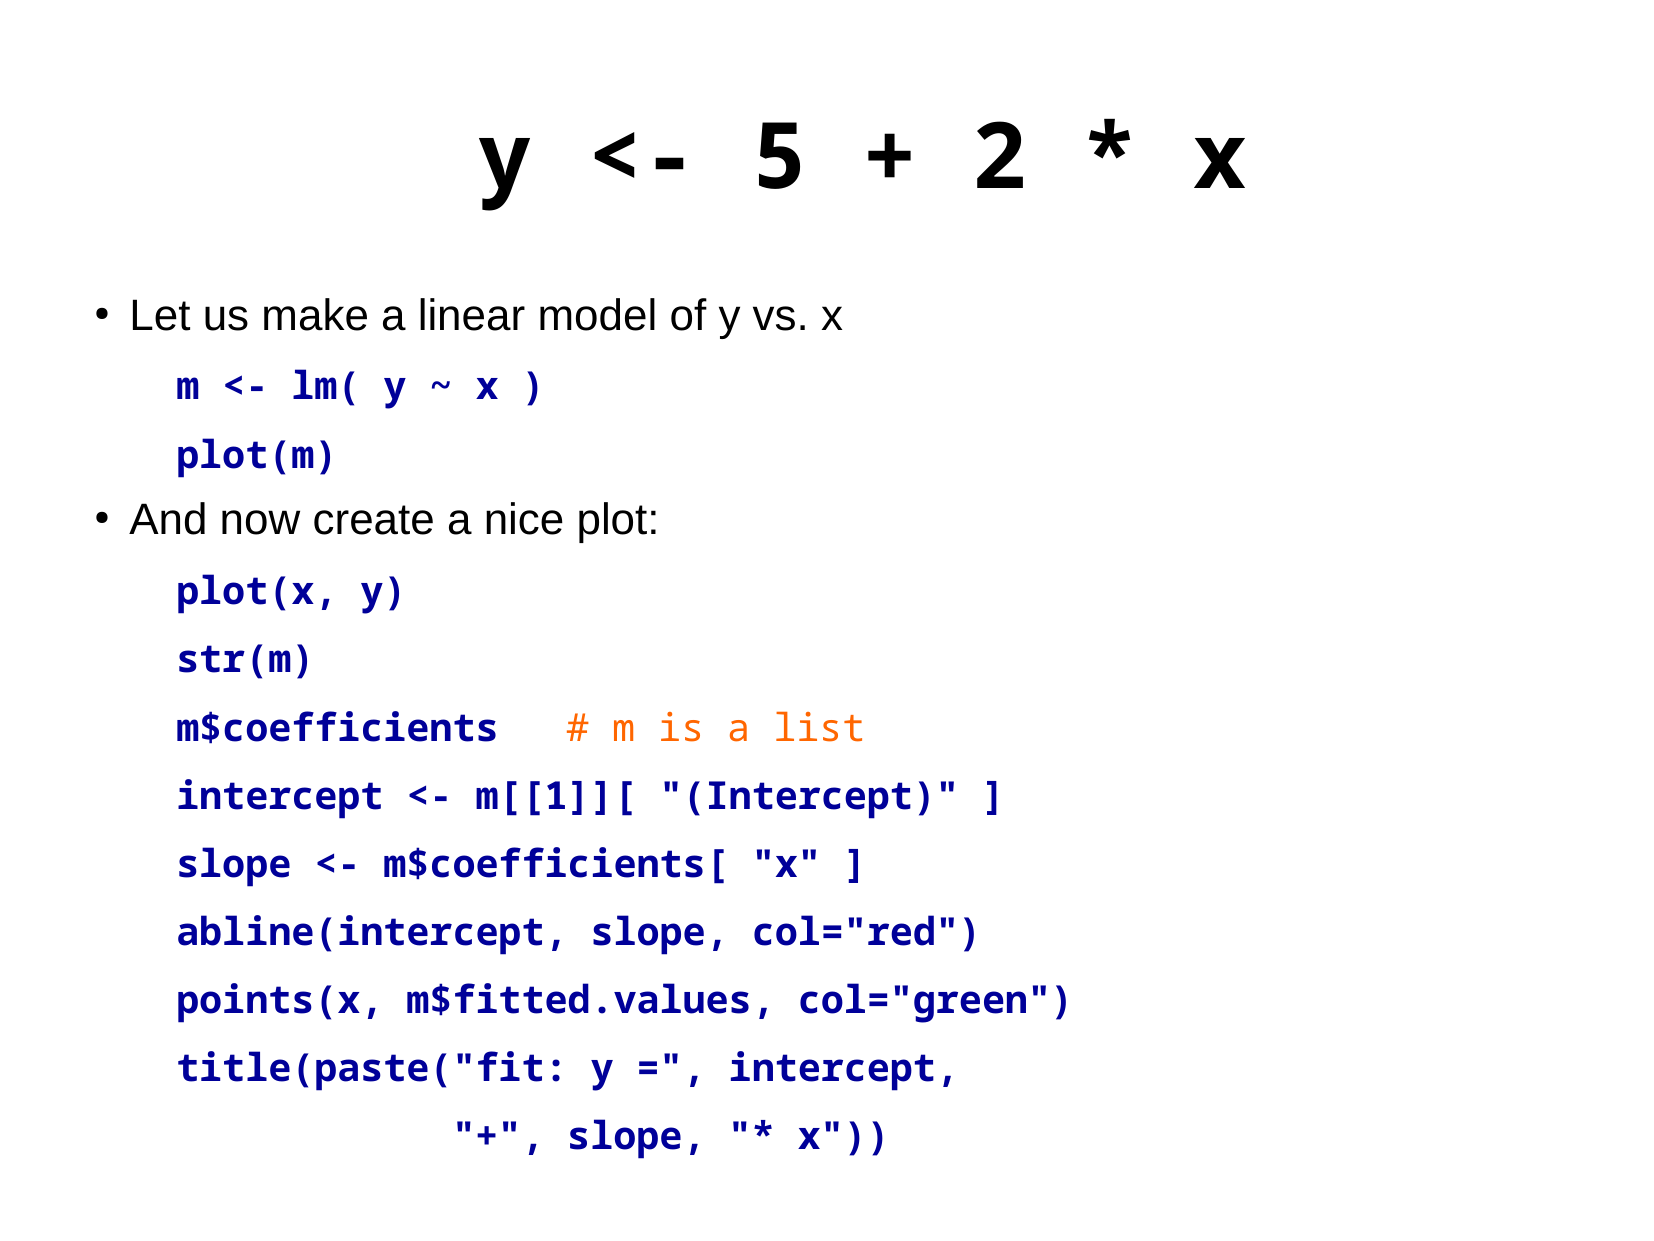

# y <- 5 + 2 * x
Let us make a linear model of y vs. x
m <- lm( y ~ x )
plot(m)
And now create a nice plot:
plot(x, y)
str(m)
m$coefficients		# m is a list
intercept <- m[[1]][ "(Intercept)" ]
slope <- m$coefficients[ "x" ]
abline(intercept, slope, col="red")
points(x, m$fitted.values, col="green")
title(paste("fit: y =", intercept,
 "+", slope, "* x"))